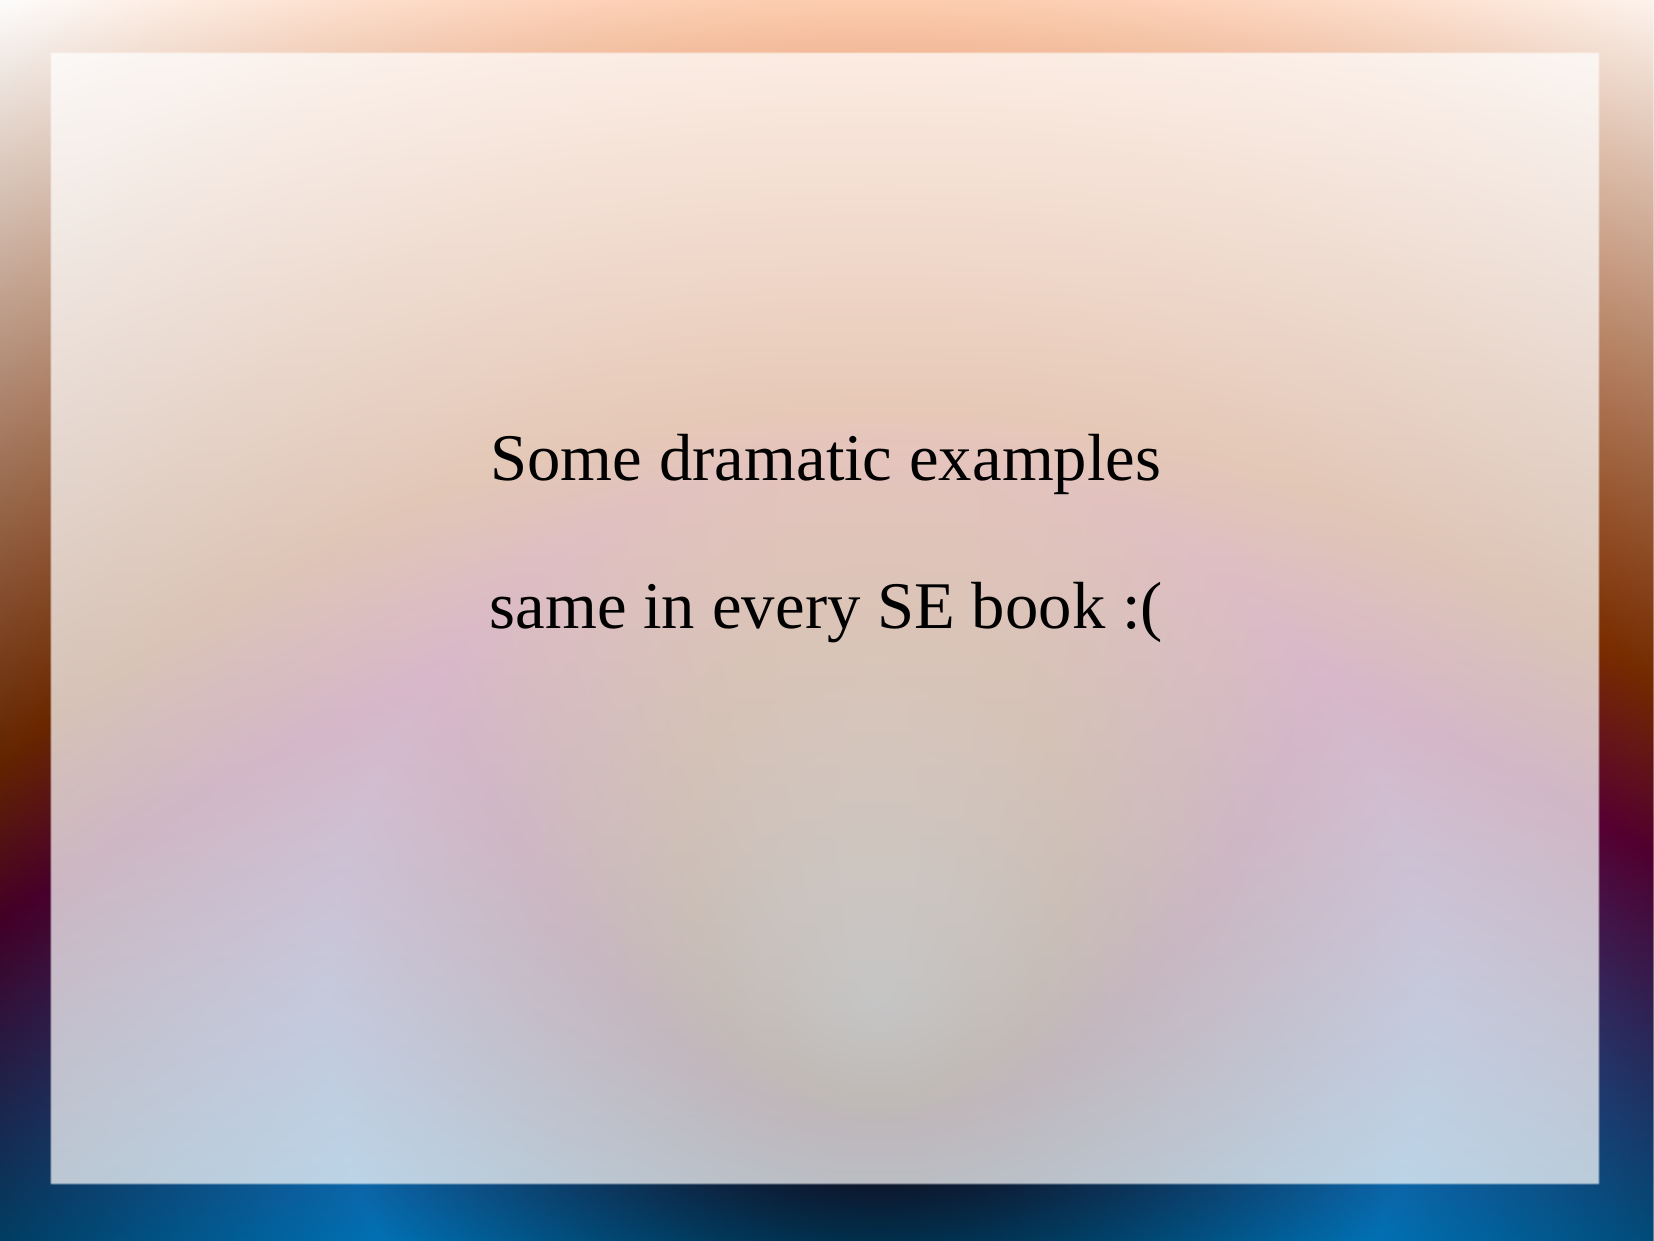

# Some dramatic examples
same in every SE book :(